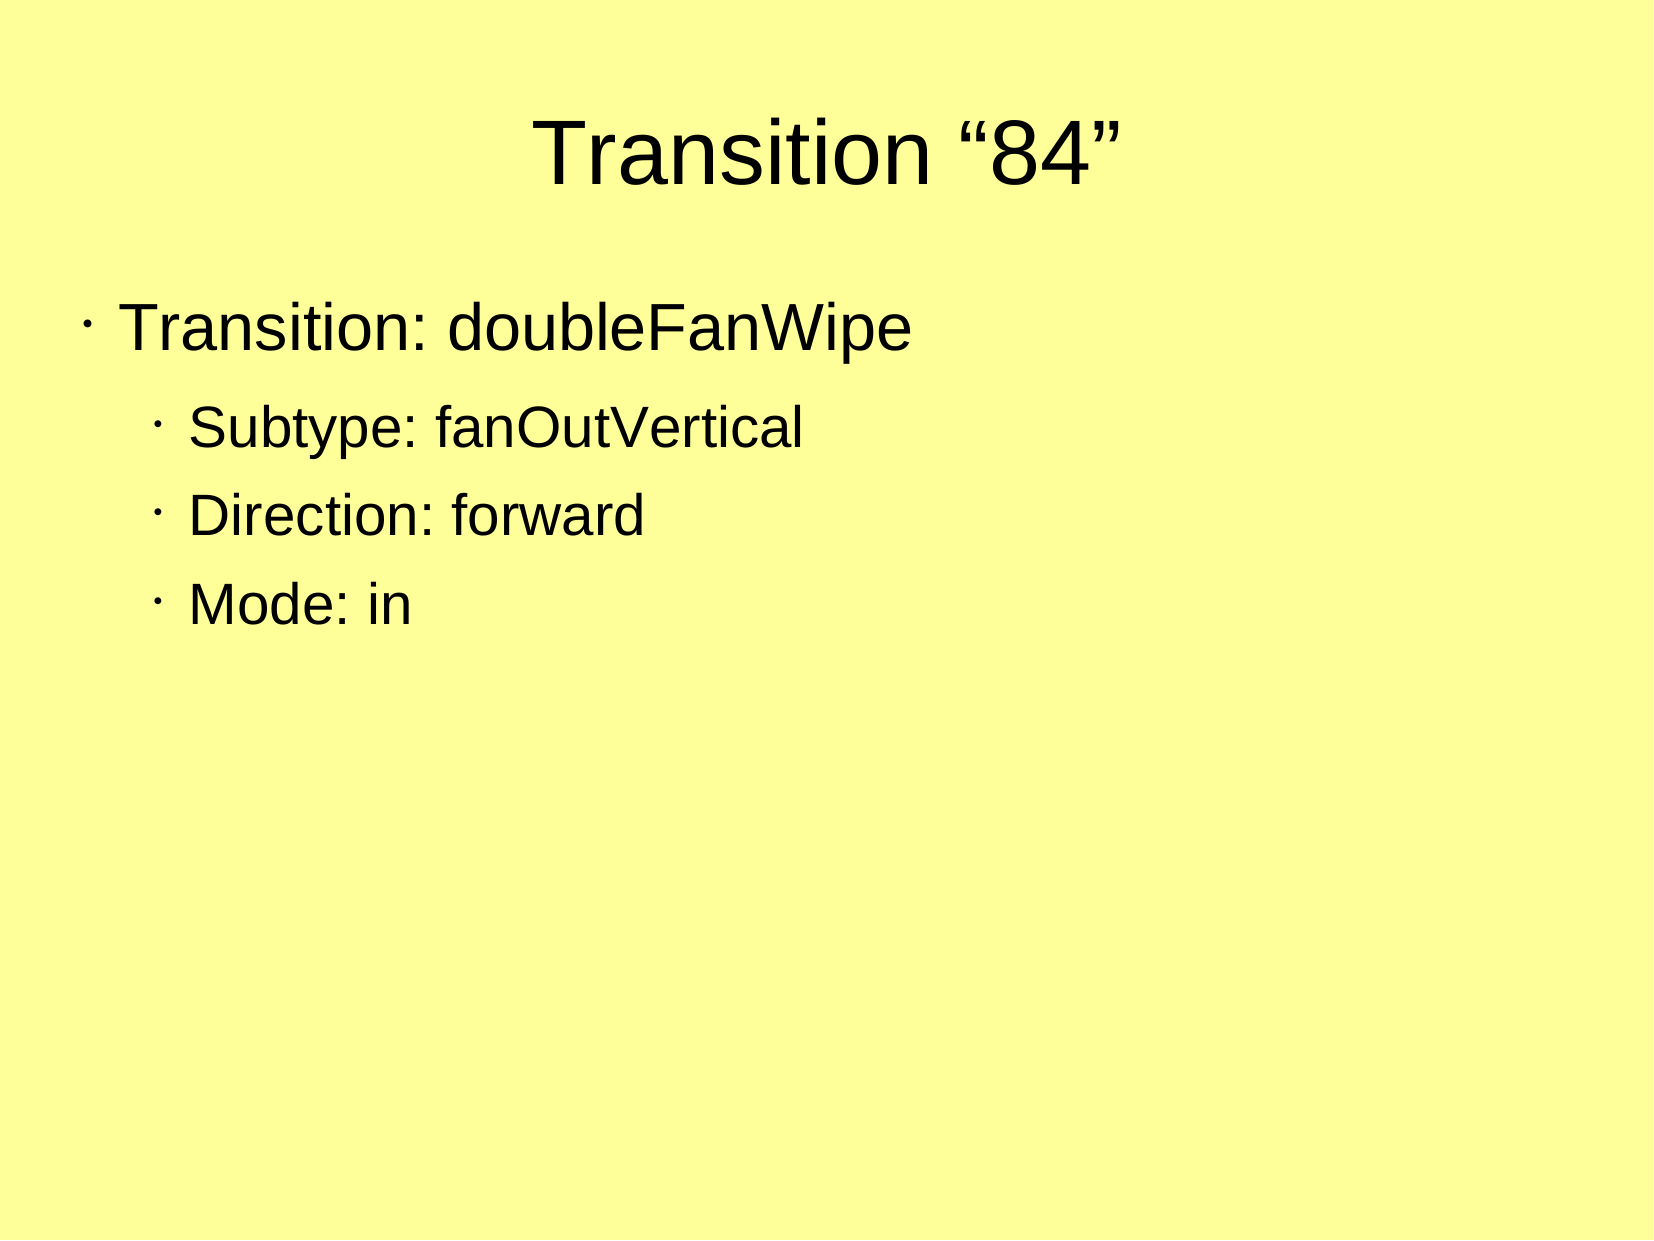

# Transition “84”
Transition: doubleFanWipe
Subtype: fanOutVertical
Direction: forward
Mode: in